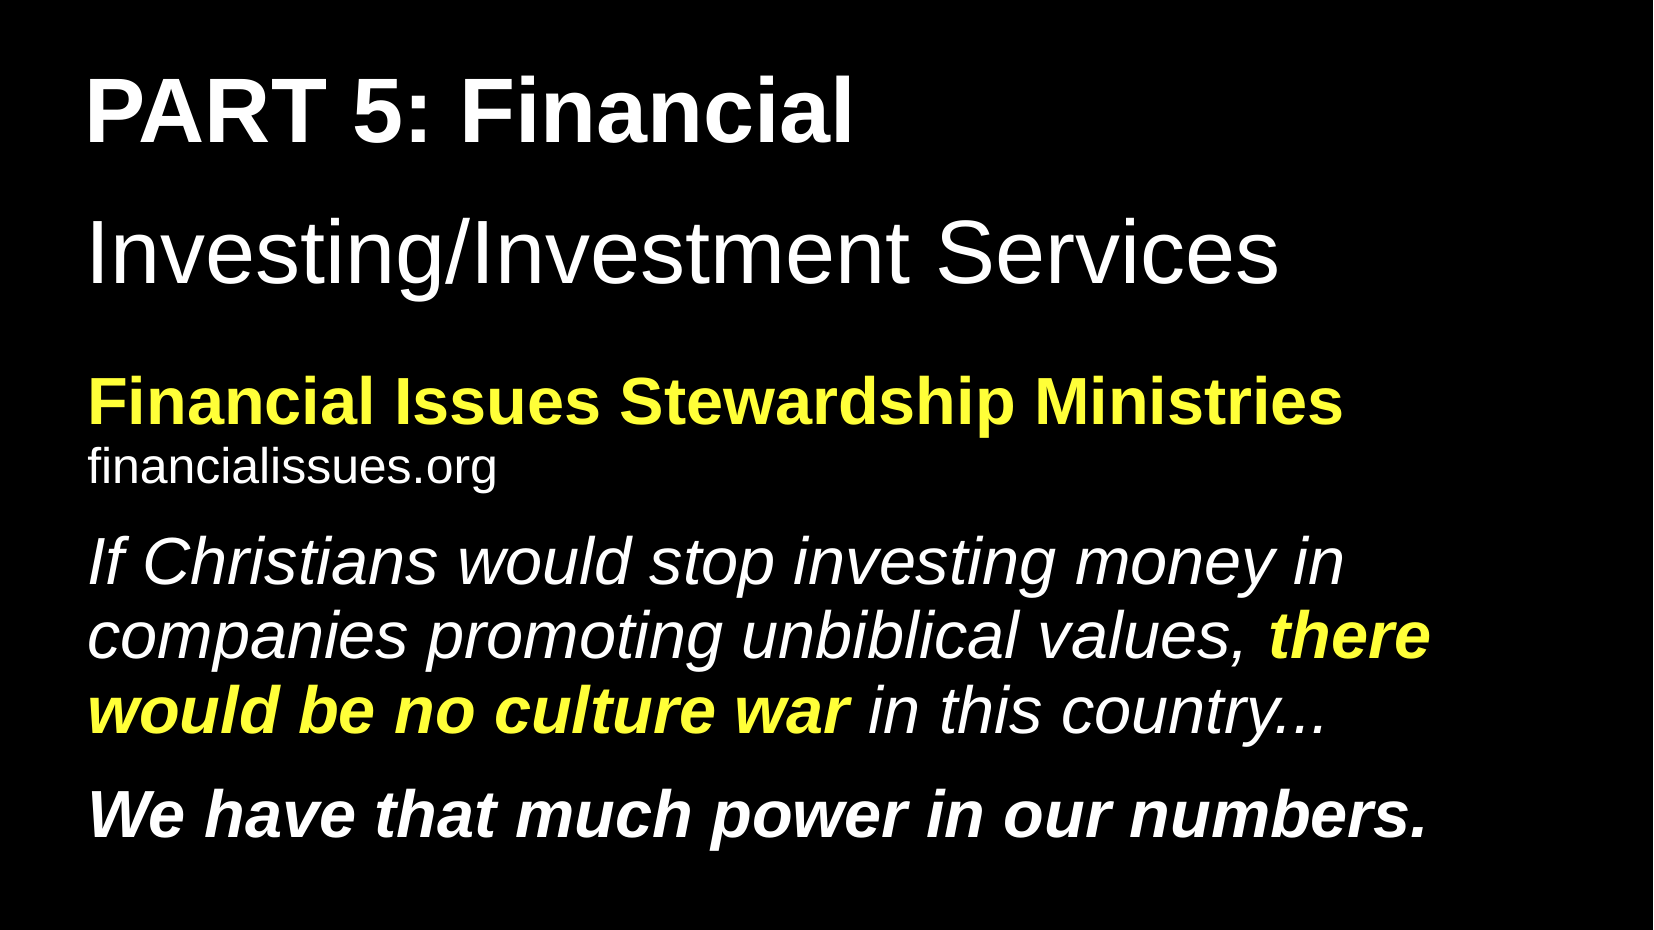

# PART 5: Financial
Investing/Investment Services
Financial Issues Stewardship Ministries financialissues.org
If Christians would stop investing money in companies promoting unbiblical values, there would be no culture war in this country...
We have that much power in our numbers.